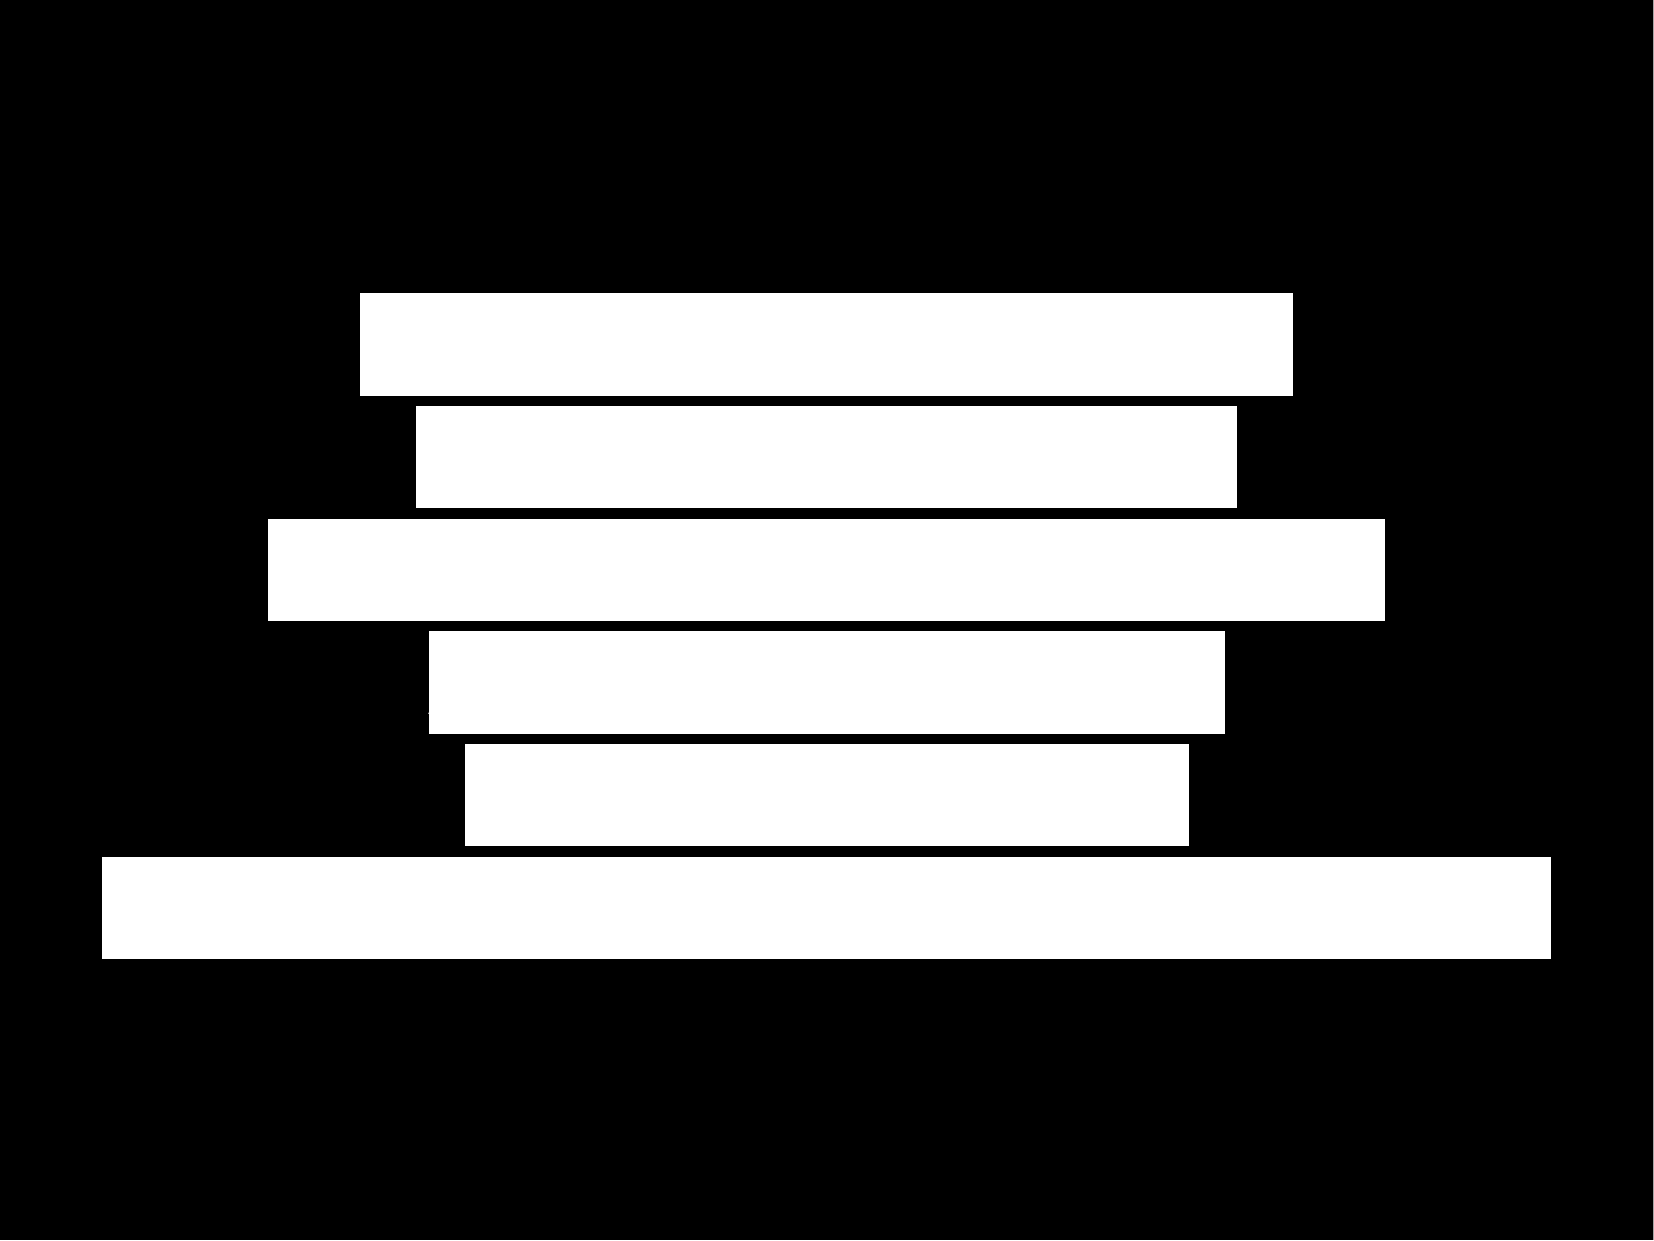

# Deus Pai o abandonou
Cessou seu respirar
Em trevas encontrou o filho
A guerra começou,
a morte enfrentou
Todo o poder das trevas vencido foi